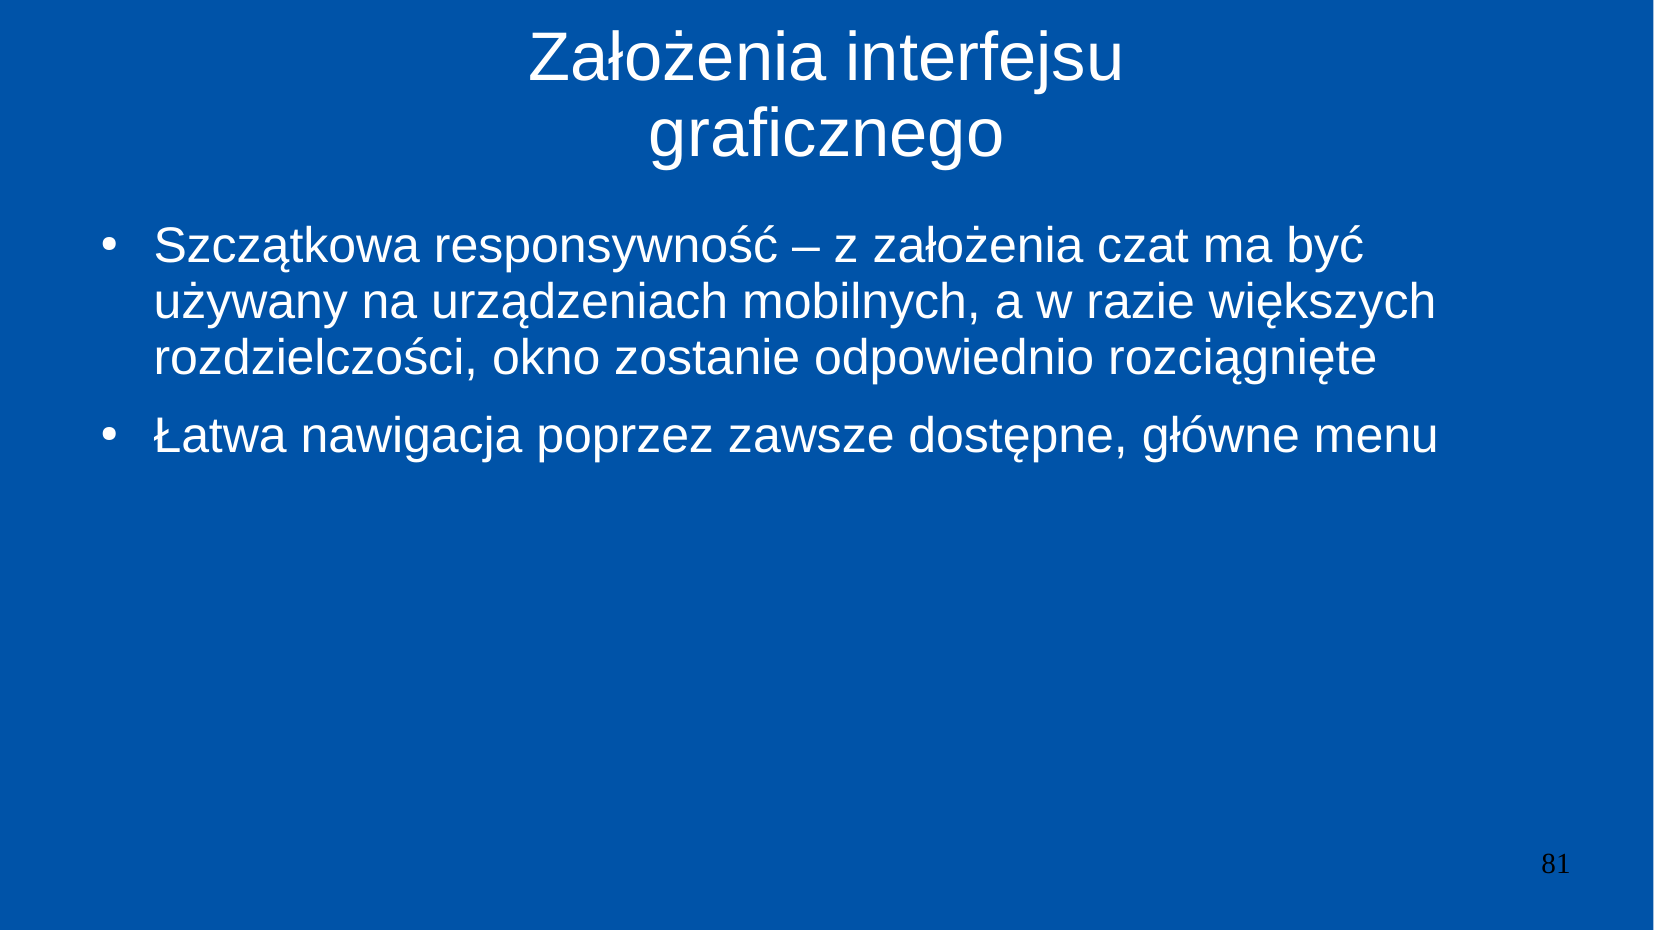

# Założenia interfejsu graficznego
Szczątkowa responsywność – z założenia czat ma być używany na urządzeniach mobilnych, a w razie większych rozdzielczości, okno zostanie odpowiednio rozciągnięte
Łatwa nawigacja poprzez zawsze dostępne, główne menu
81